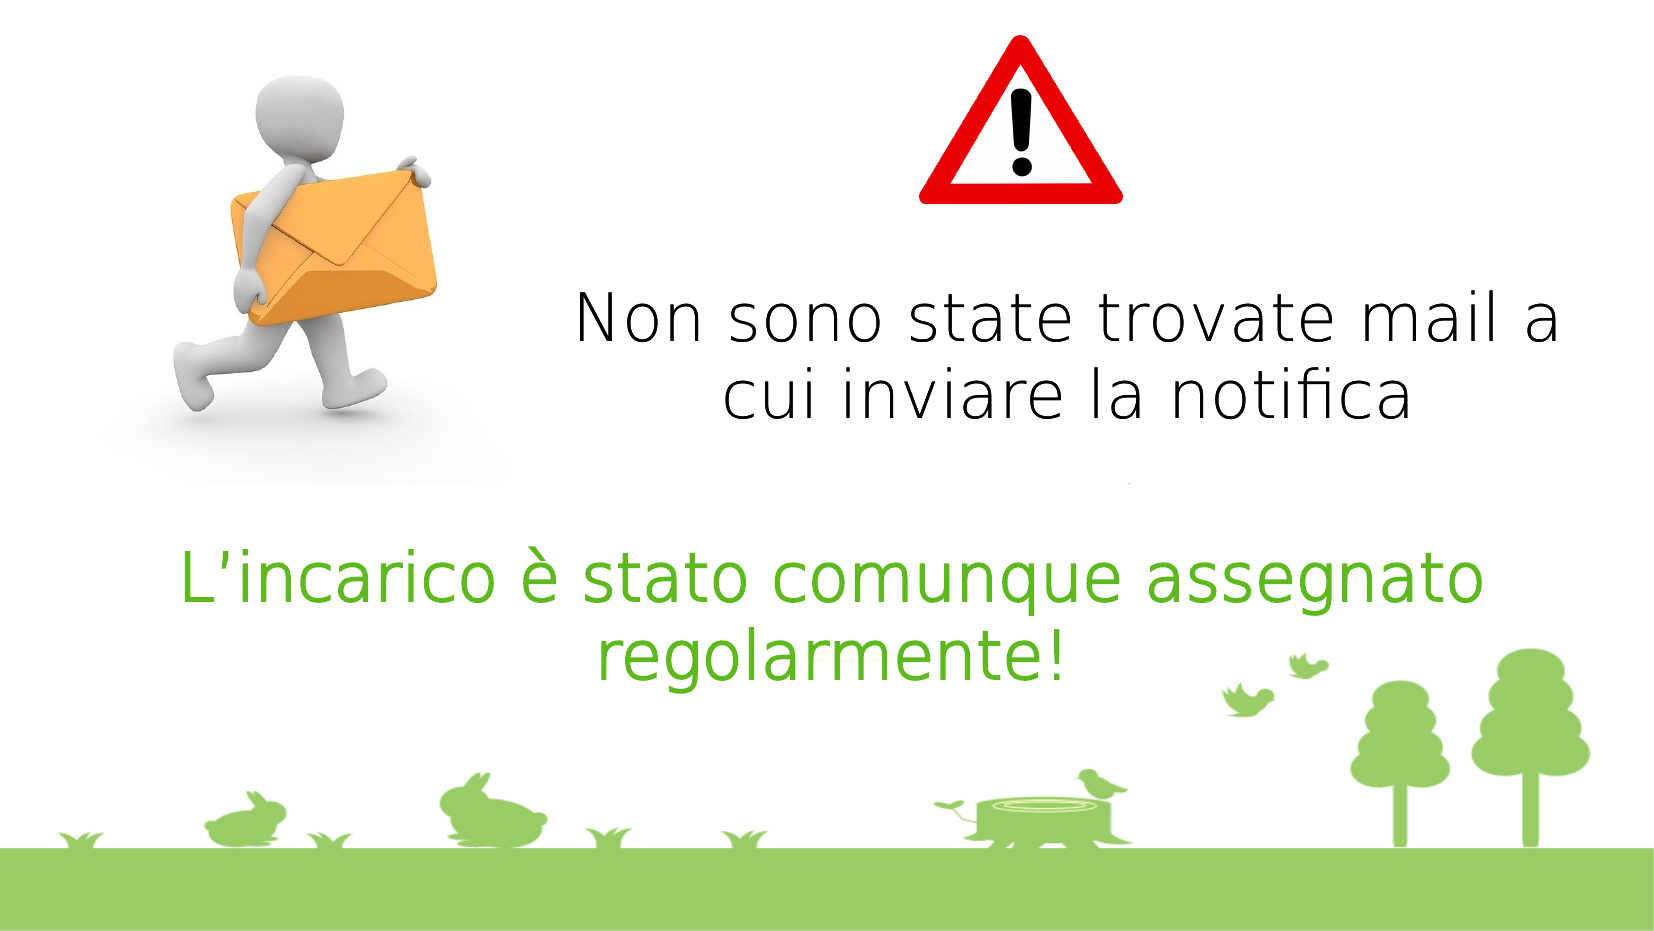

Non sono state trovate mail a cui inviare la notifica
Non sono state trovate mail a cui inviare la notifica
L’incarico è stato comunque assegnato regolarmente!